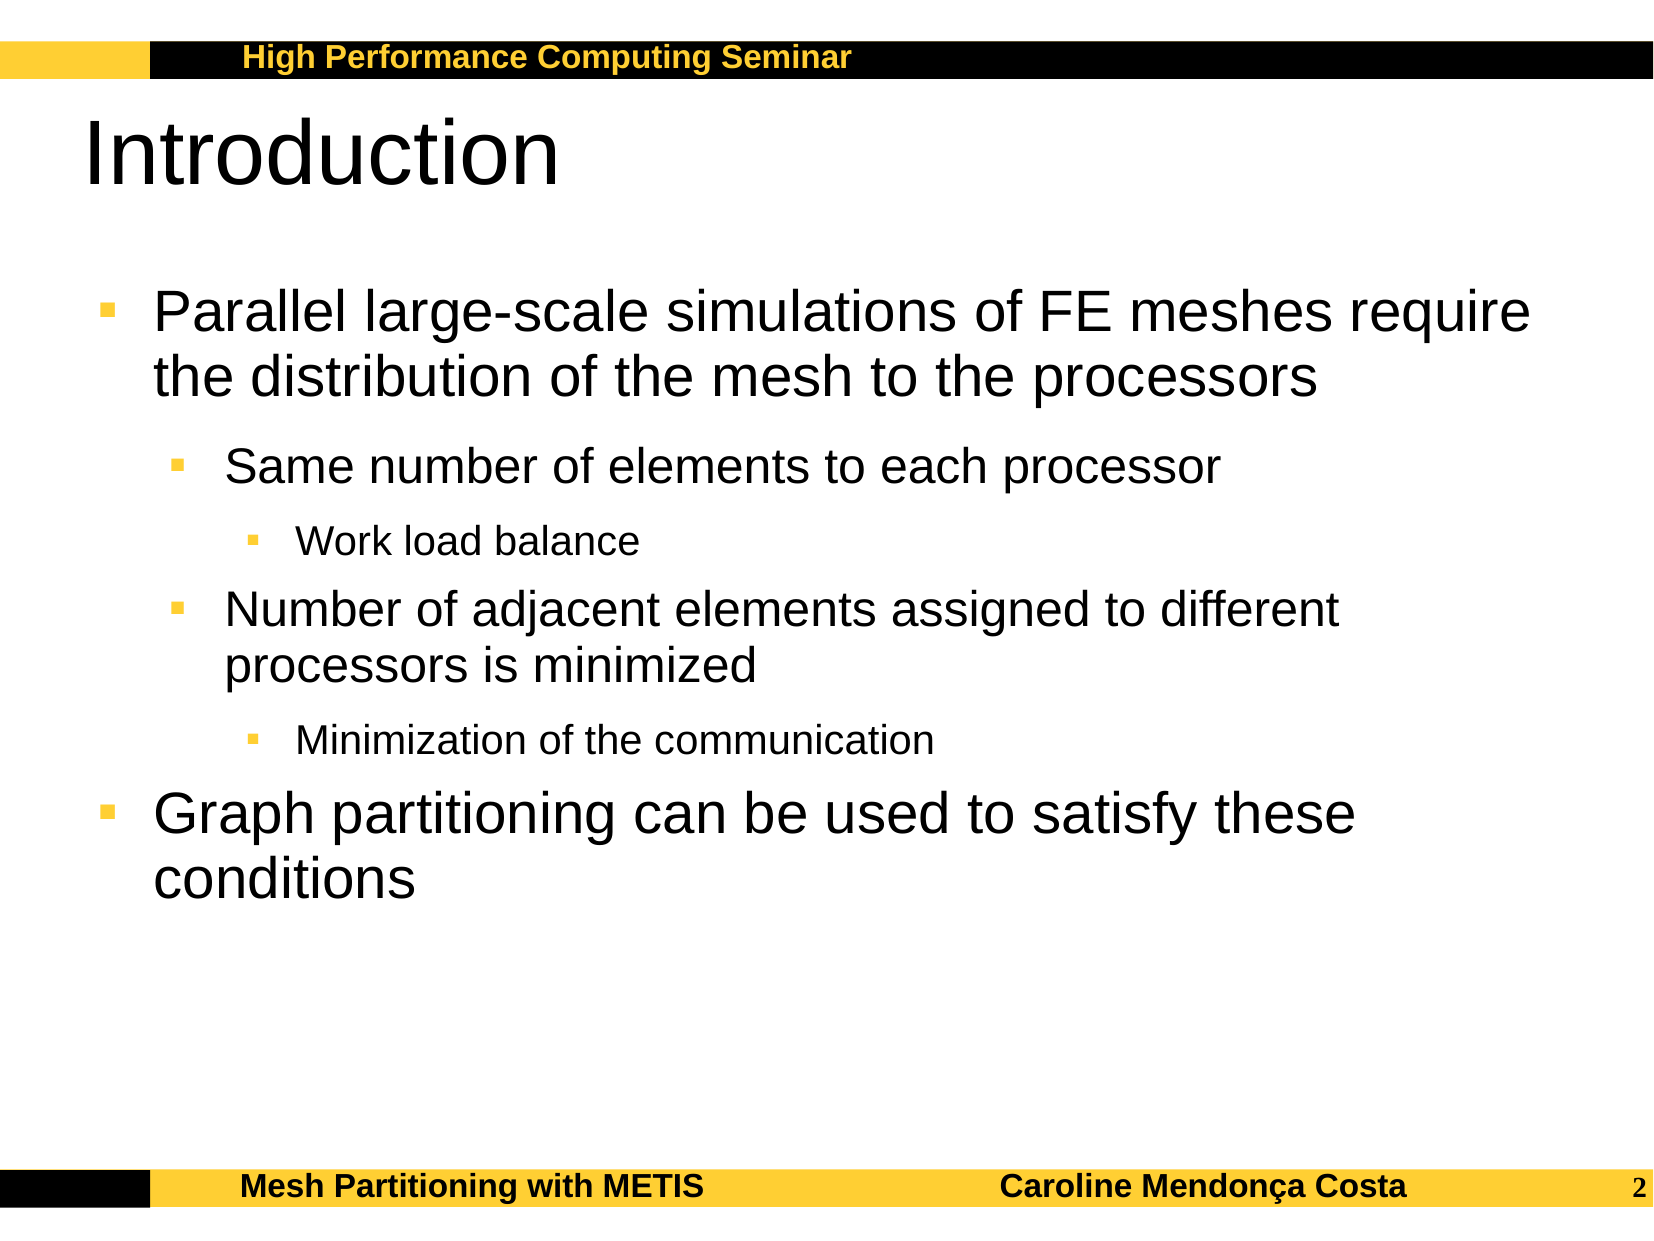

# Introduction
Parallel large-scale simulations of FE meshes require the distribution of the mesh to the processors
Same number of elements to each processor
Work load balance
Number of adjacent elements assigned to different processors is minimized
Minimization of the communication
Graph partitioning can be used to satisfy these conditions
2